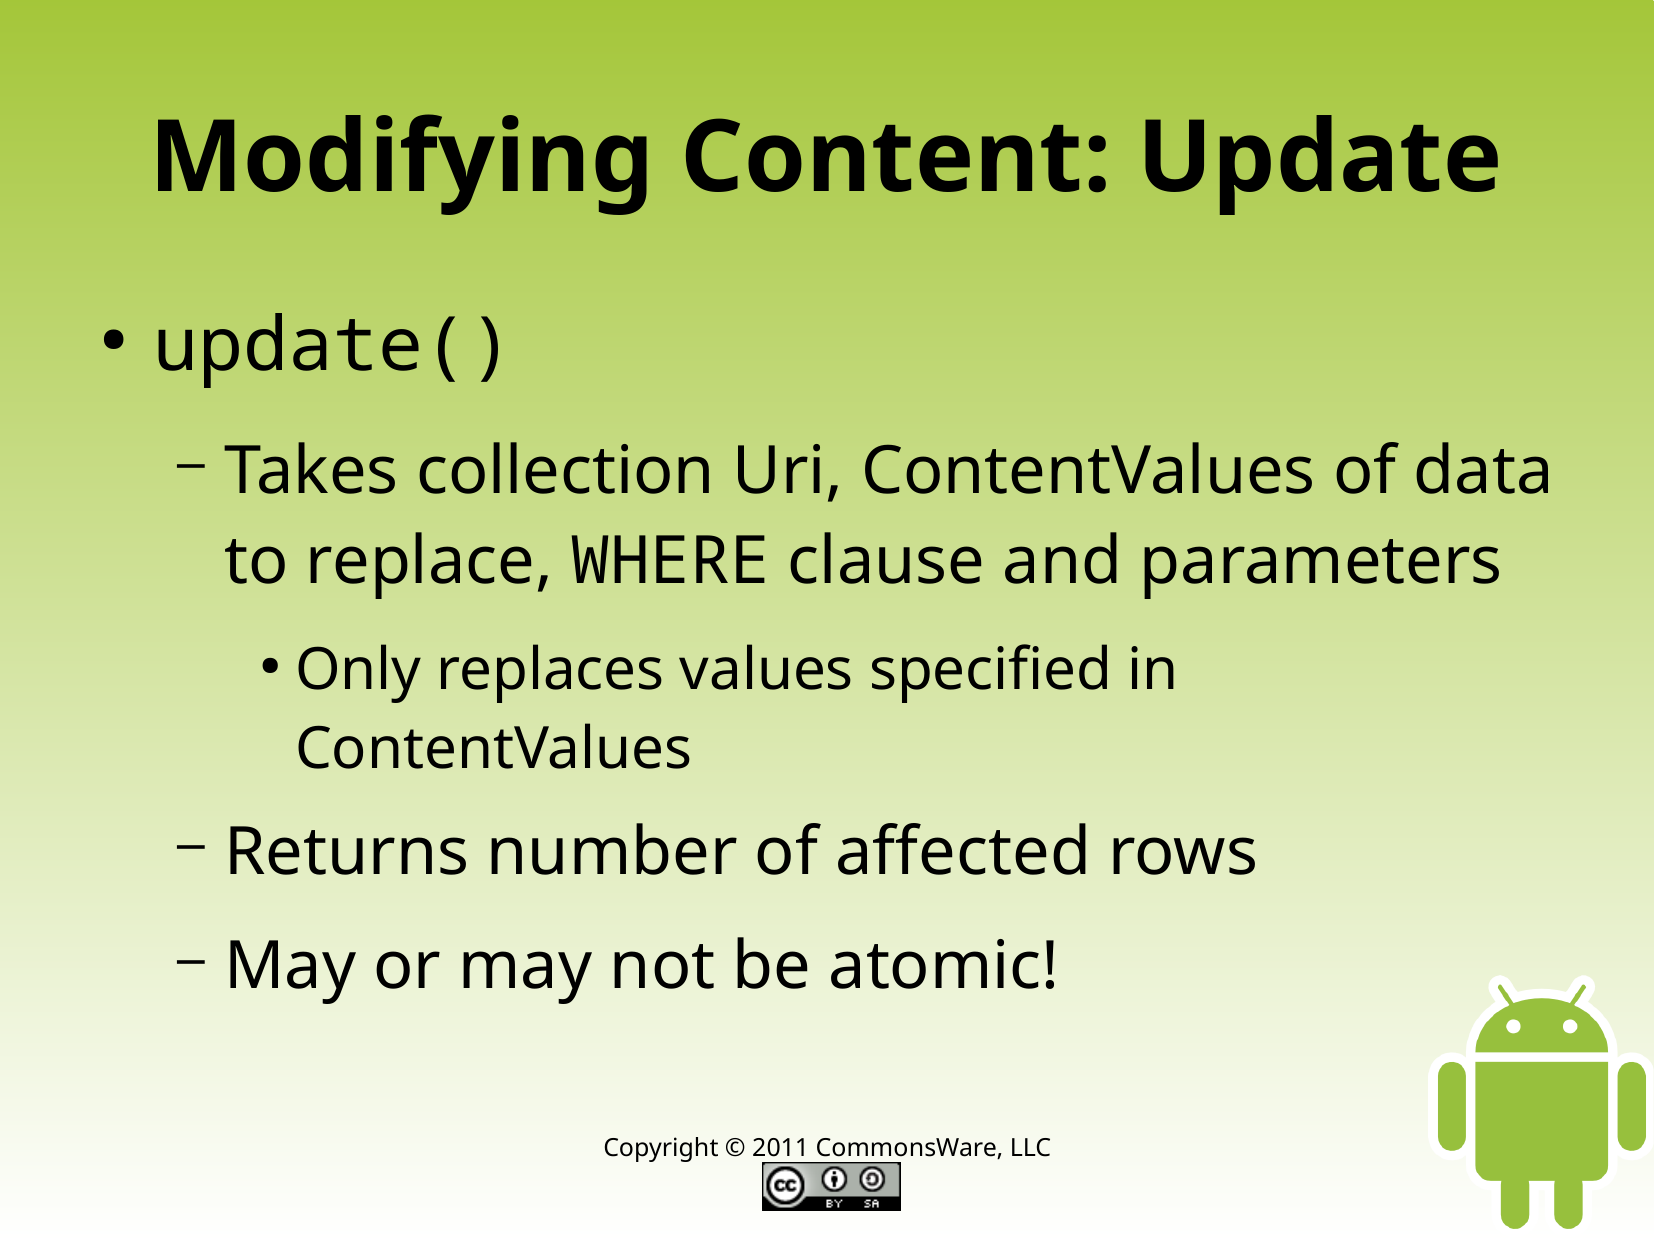

# Modifying Content: Update
update()
Takes collection Uri, ContentValues of data to replace, WHERE clause and parameters
Only replaces values specified in ContentValues
Returns number of affected rows
May or may not be atomic!